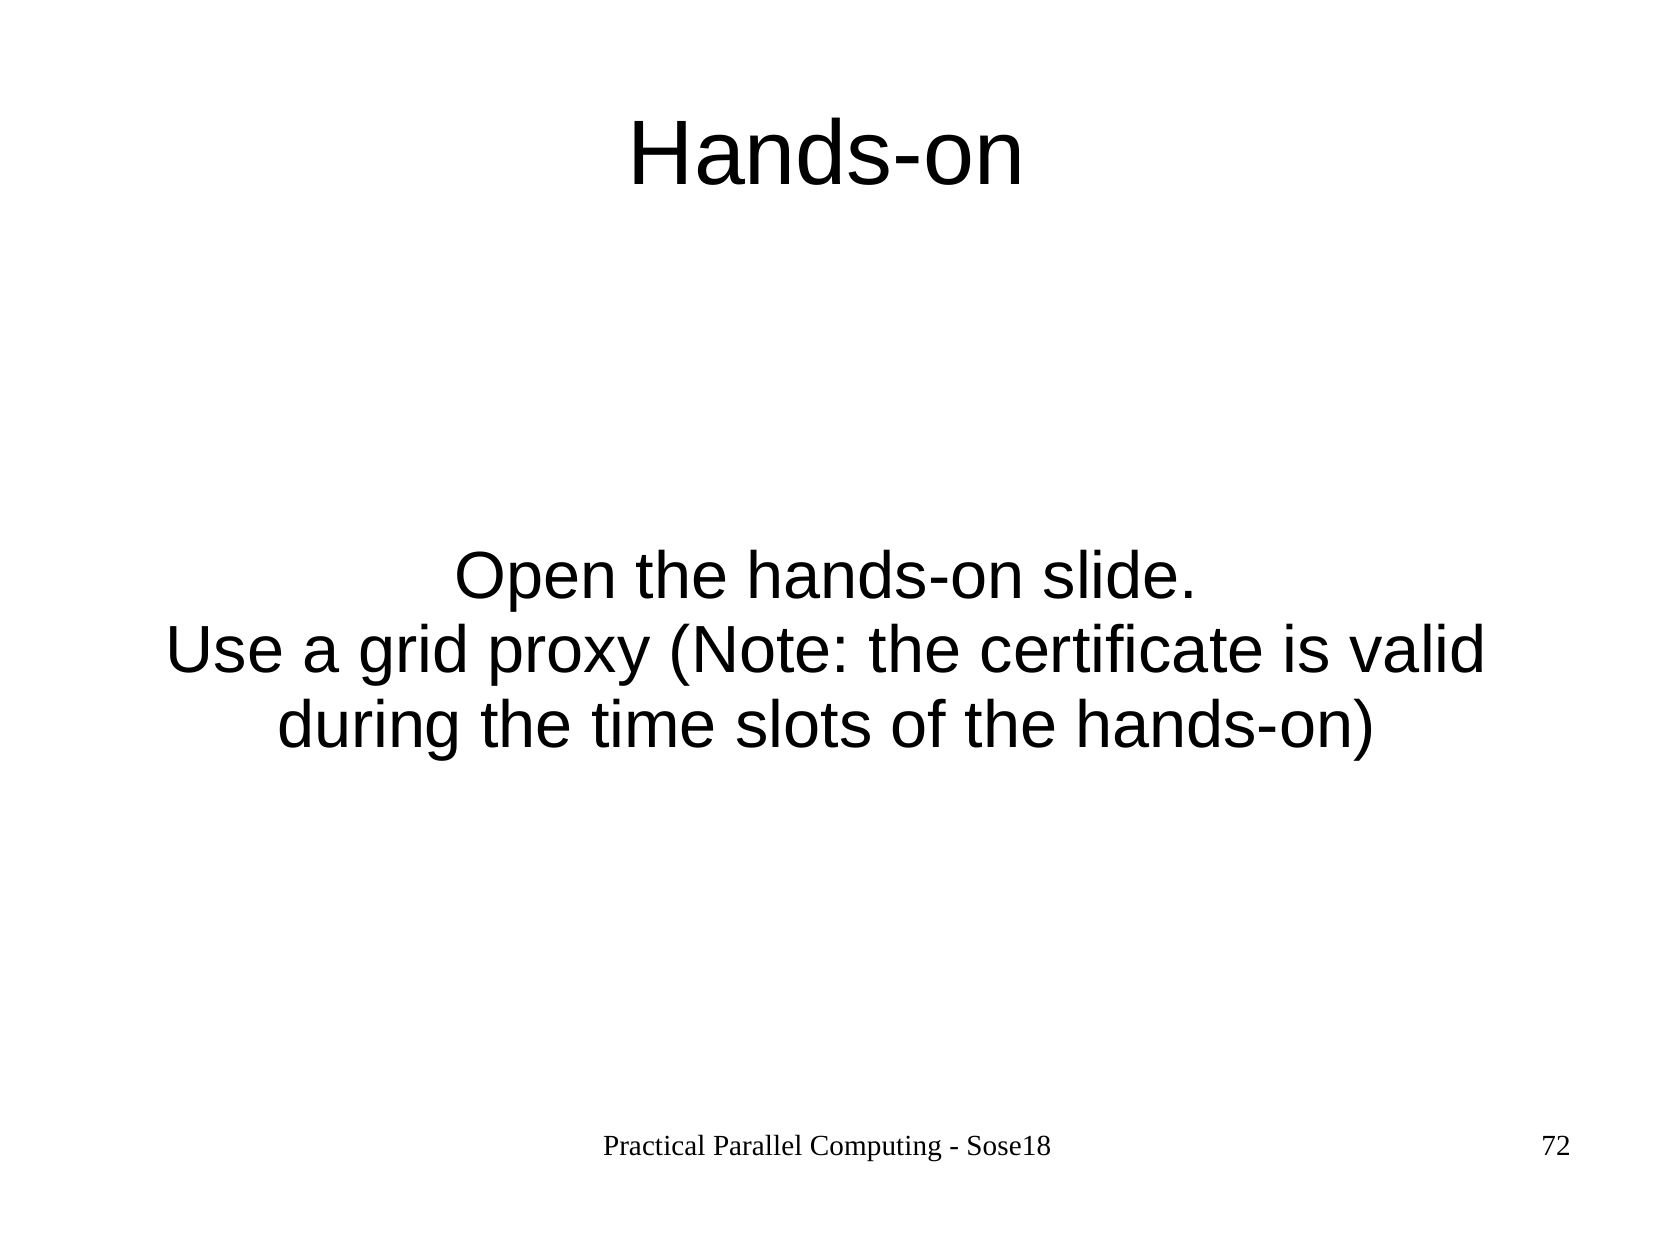

# Hands-on
Open the hands-on slide.
Use a grid proxy (Note: the certificate is valid during the time slots of the hands-on)
Practical Parallel Computing - Sose18
72